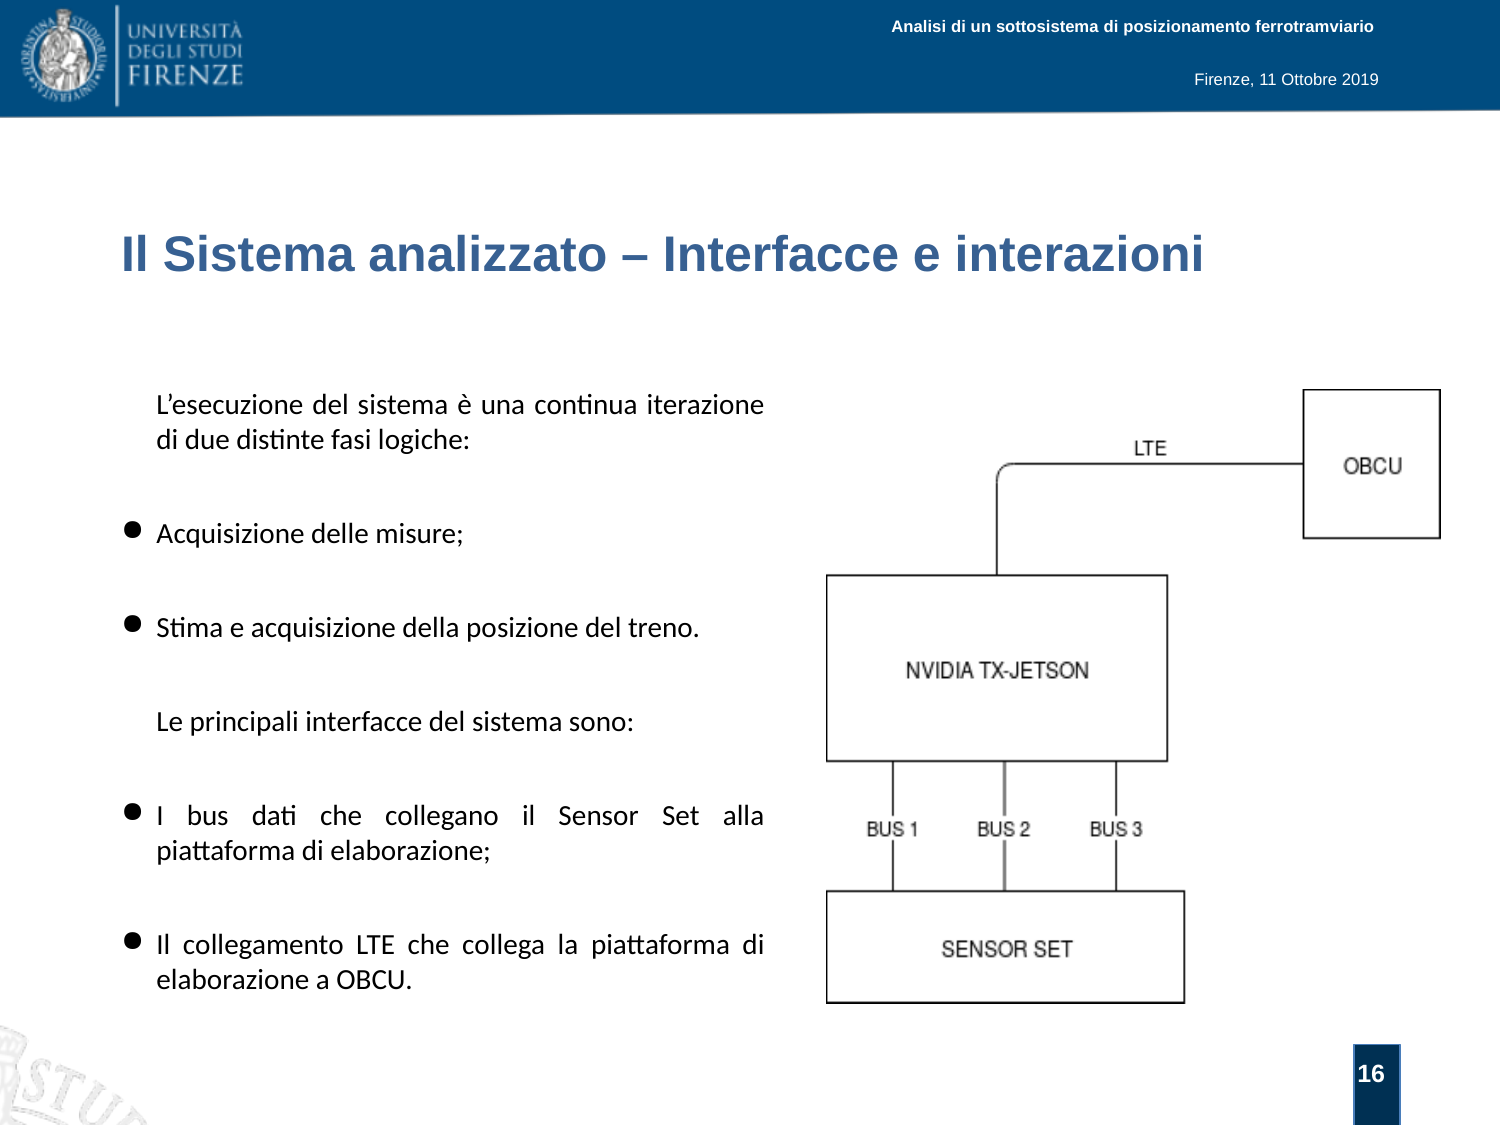

Analisi di un sottosistema di posizionamento ferrotramviario
Firenze, 11 Ottobre 2019
Il Sistema analizzato – Interfacce e interazioni
L’esecuzione del sistema è una continua iterazione di due distinte fasi logiche:
Acquisizione delle misure;
Stima e acquisizione della posizione del treno.
Le principali interfacce del sistema sono:
I bus dati che collegano il Sensor Set alla piattaforma di elaborazione;
Il collegamento LTE che collega la piattaforma di elaborazione a OBCU.